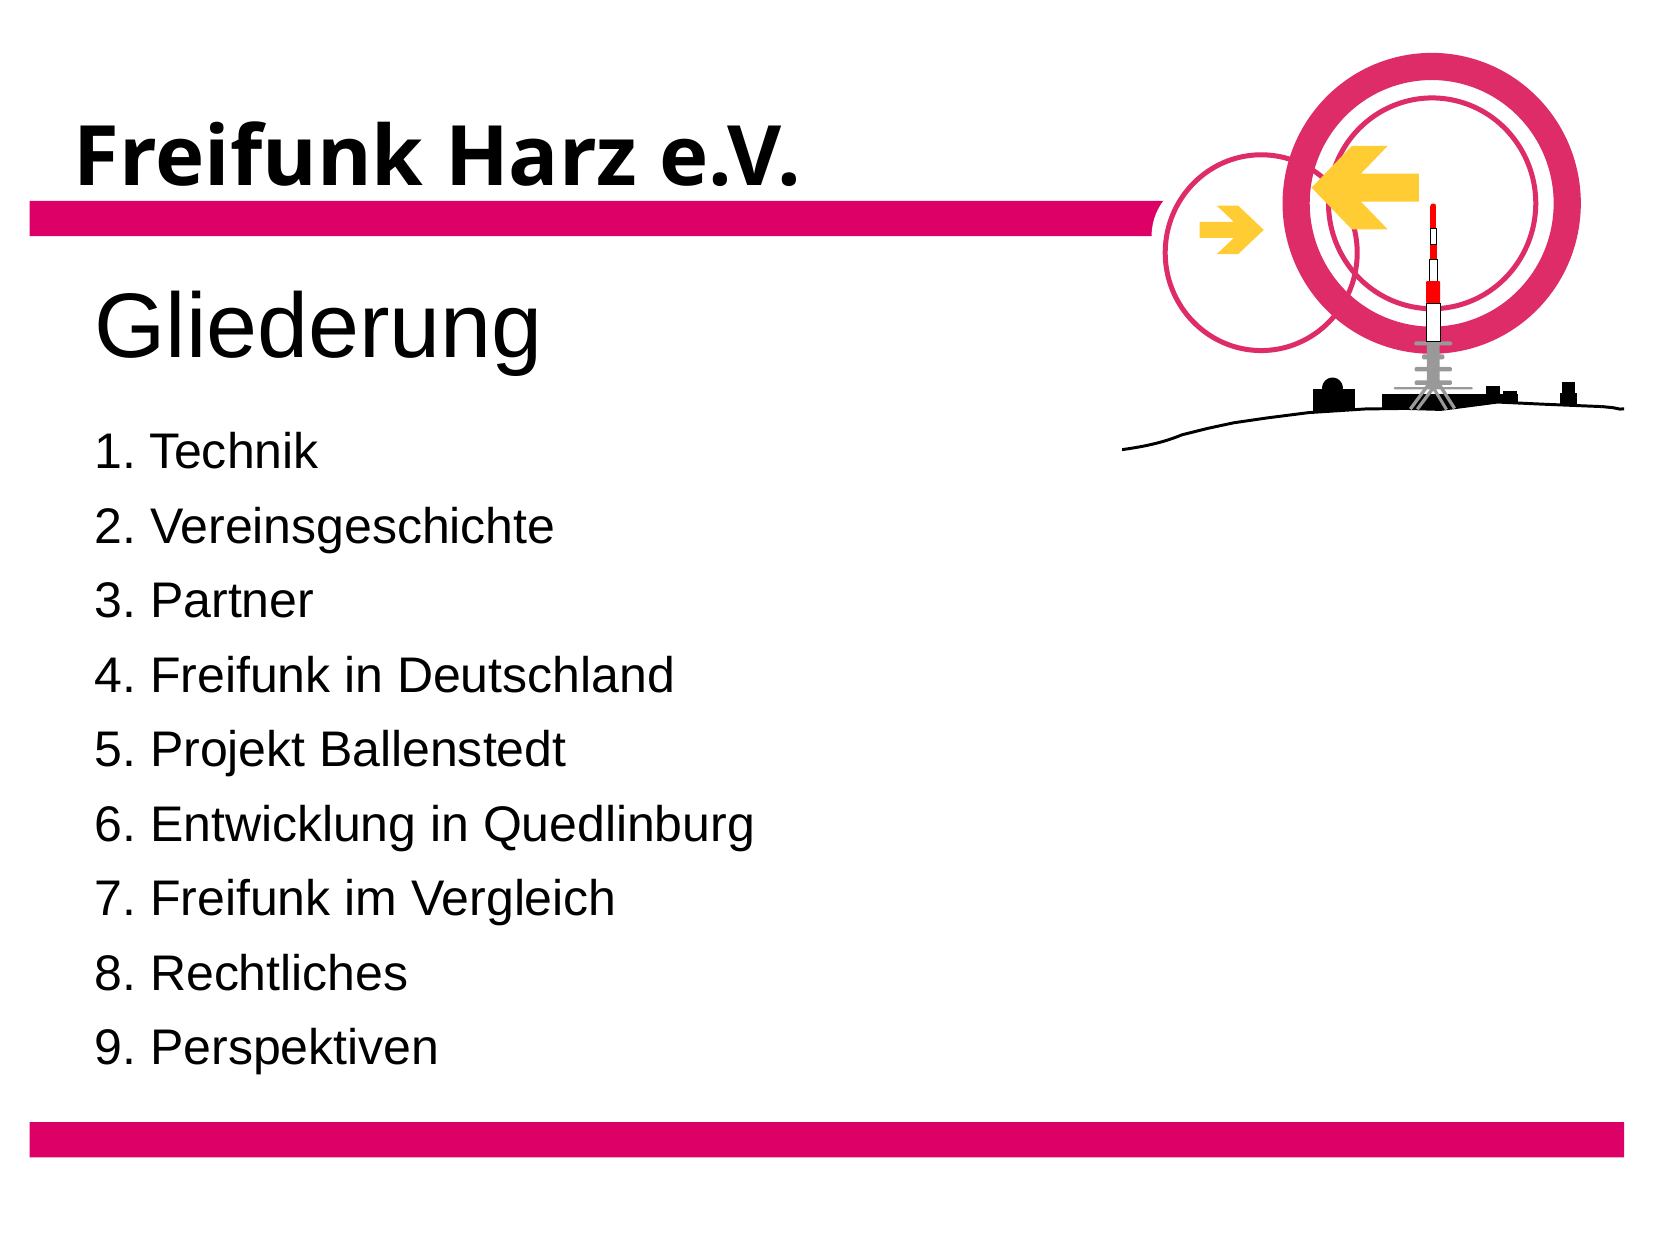

# Gliederung
1. Technik
2. Vereinsgeschichte
3. Partner
4. Freifunk in Deutschland
5. Projekt Ballenstedt
6. Entwicklung in Quedlinburg
7. Freifunk im Vergleich
8. Rechtliches
9. Perspektiven